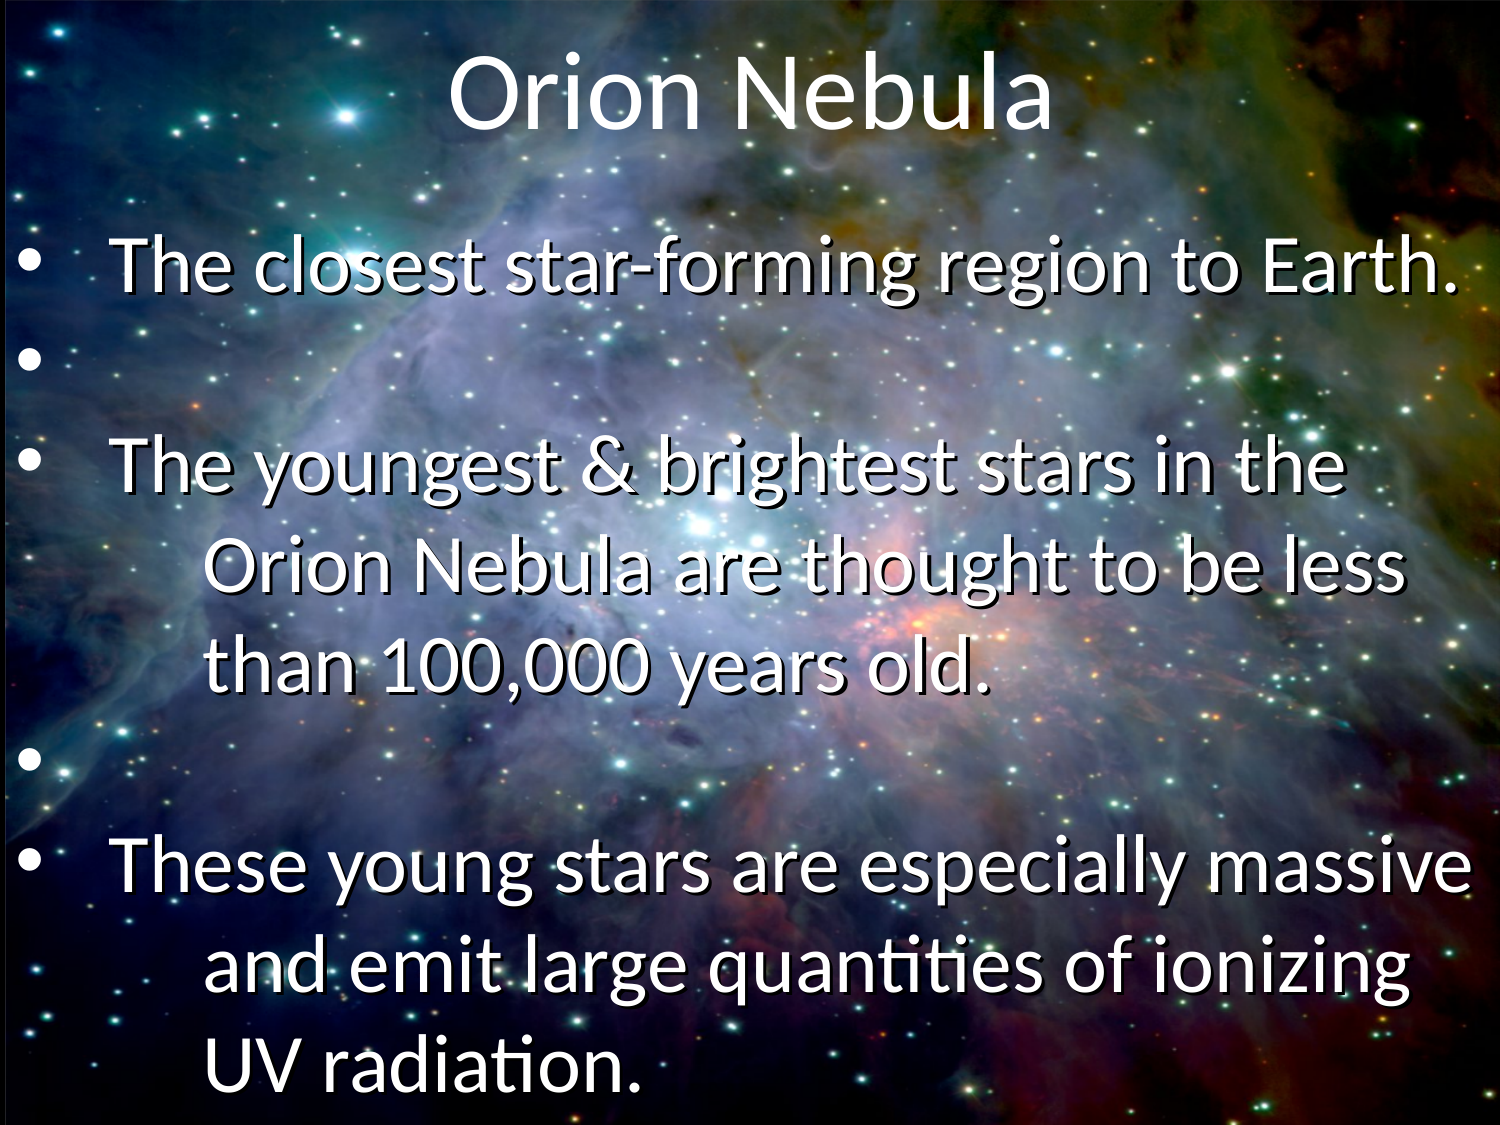

Orion Nebula
The closest star-forming region to Earth.
The youngest & brightest stars in the Orion Nebula are thought to be less than 100,000 years old.
These young stars are especially massive and emit large quantities of ionizing UV radiation.